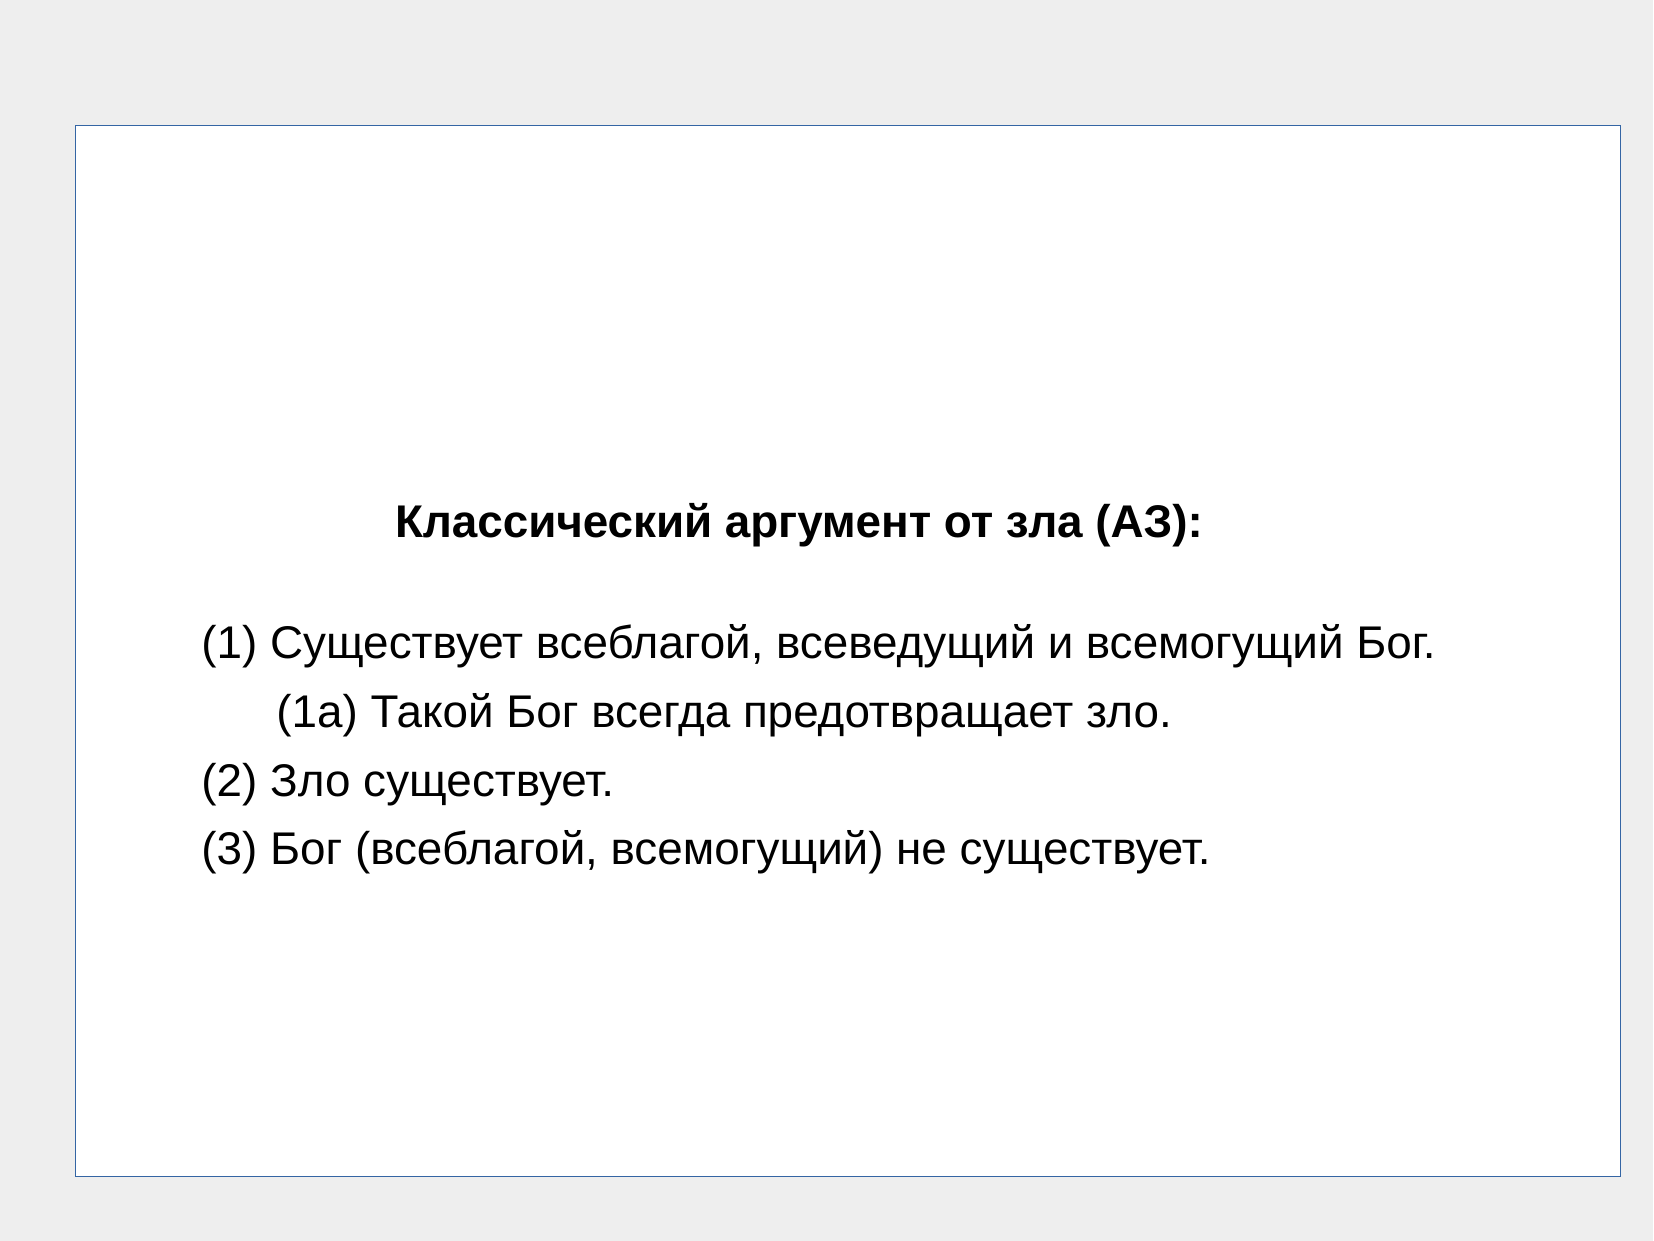

# Классический аргумент от зла (АЗ):
	(1) Существует всеблагой, всеведущий и всемогущий Бог.
		(1а) Такой Бог всегда предотвращает зло.
	(2) Зло существует.
	(3) Бог (всеблагой, всемогущий) не существует.